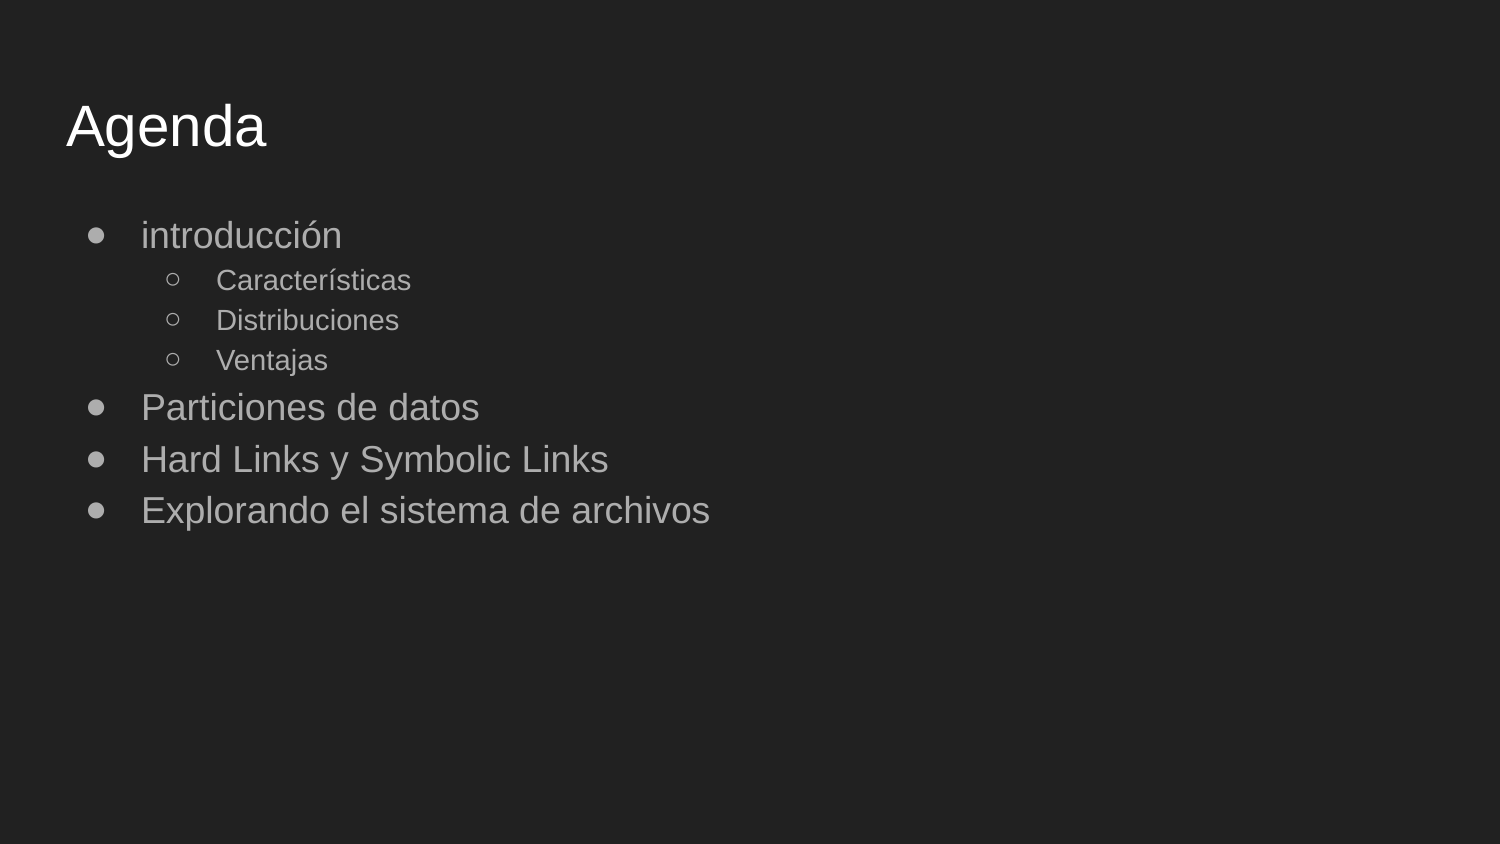

# Agenda
introducción
Características
Distribuciones
Ventajas
Particiones de datos
Hard Links y Symbolic Links
Explorando el sistema de archivos